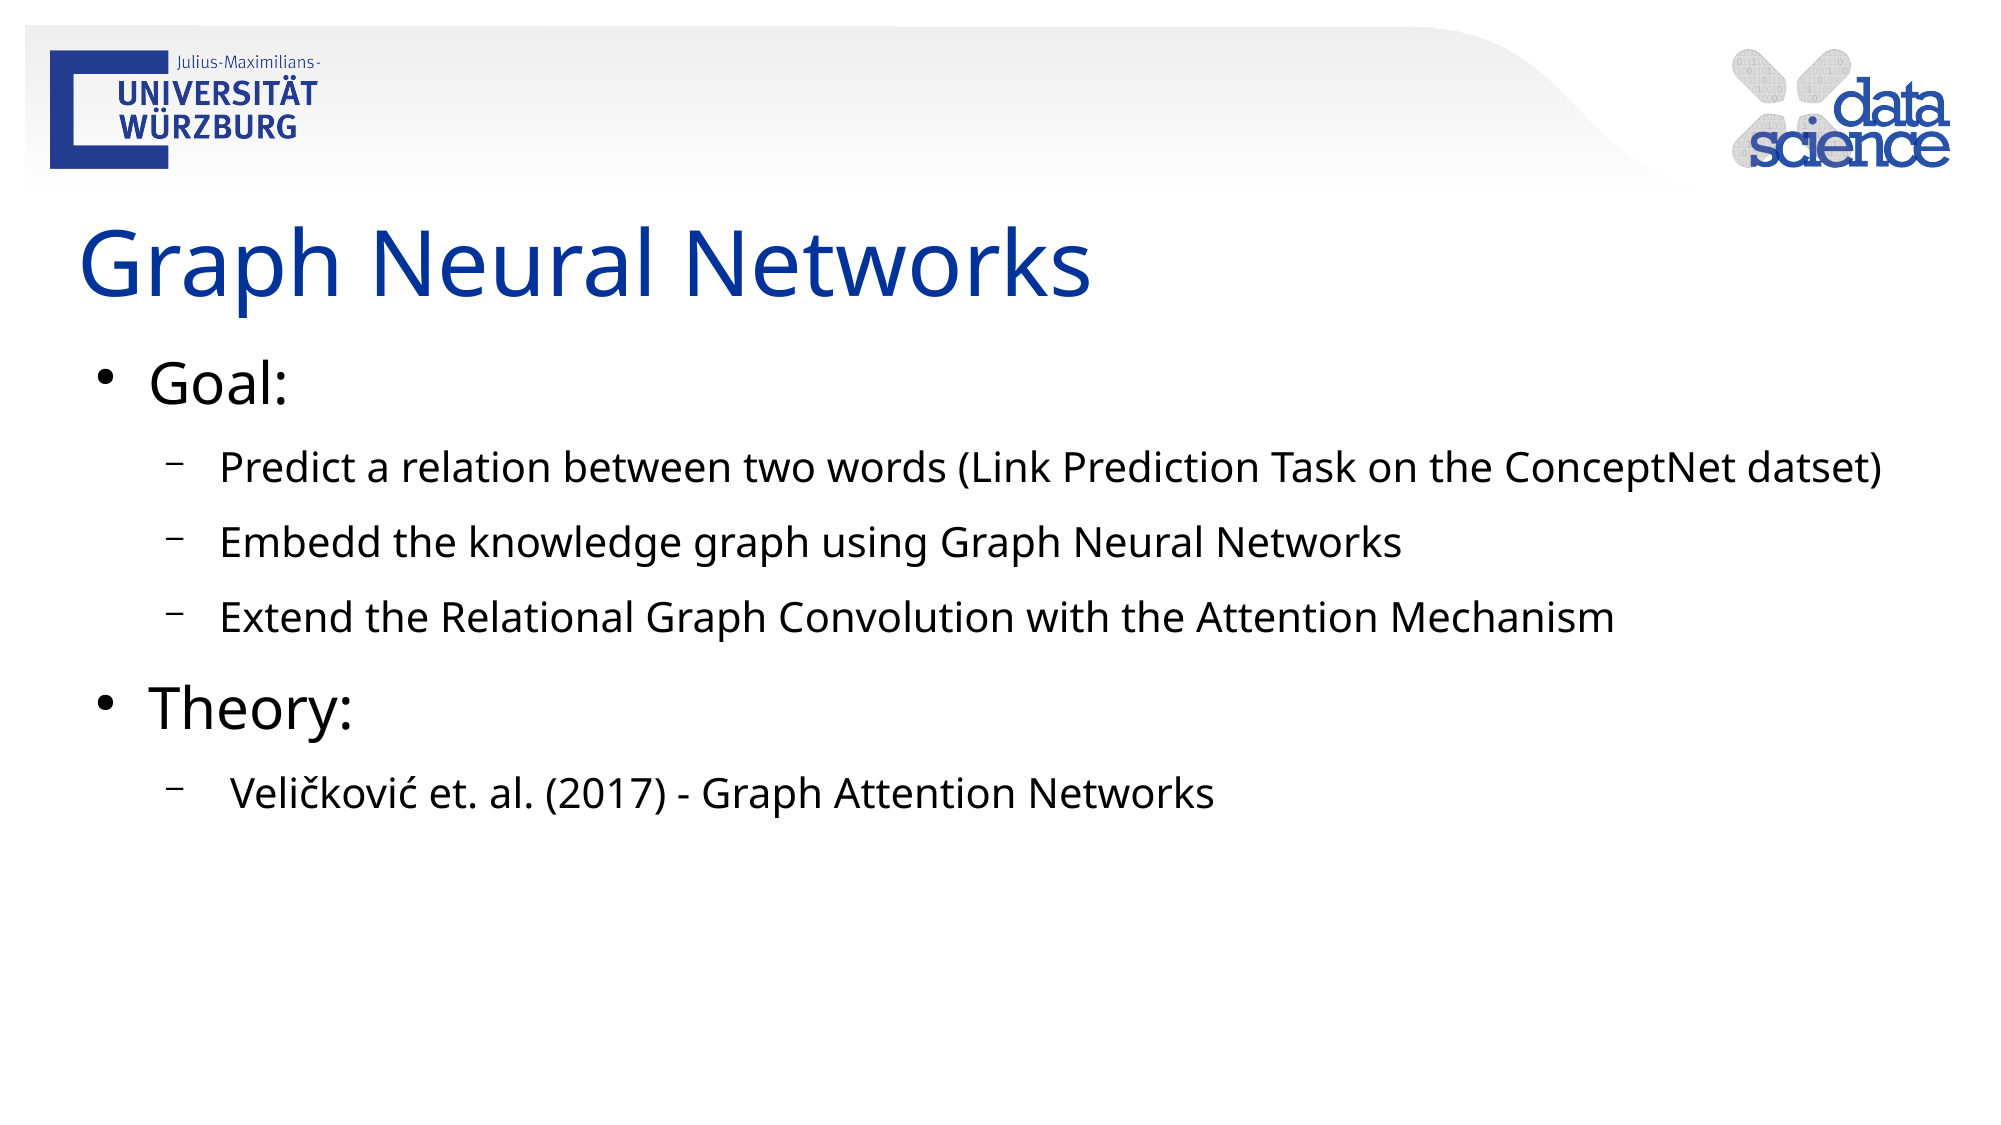

# Graph Neural Networks
Goal:
Predict a relation between two words (Link Prediction Task on the ConceptNet datset)
Embedd the knowledge graph using Graph Neural Networks
Extend the Relational Graph Convolution with the Attention Mechanism
Theory:
 Veličković et. al. (2017) - Graph Attention Networks